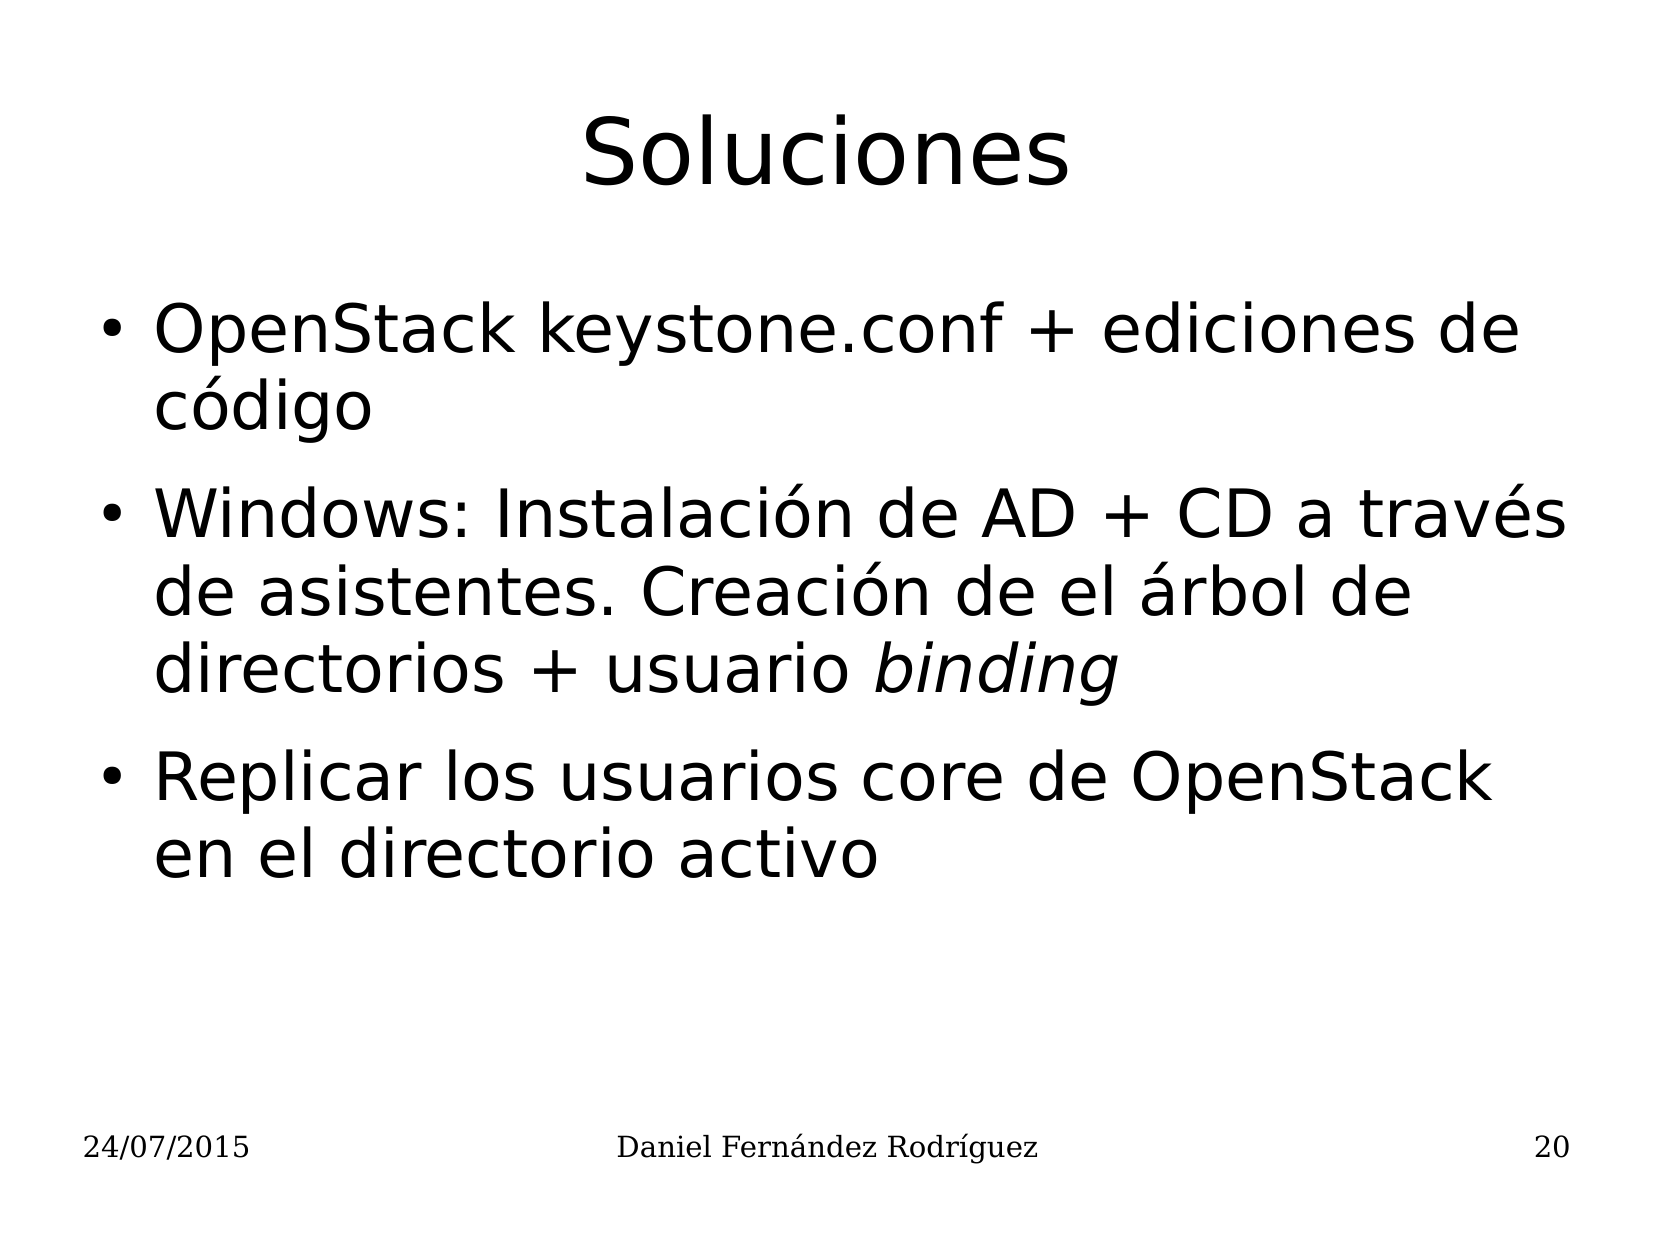

# Soluciones
OpenStack keystone.conf + ediciones de código
Windows: Instalación de AD + CD a través de asistentes. Creación de el árbol de directorios + usuario binding
Replicar los usuarios core de OpenStack en el directorio activo
24/07/2015
Daniel Fernández Rodríguez
20